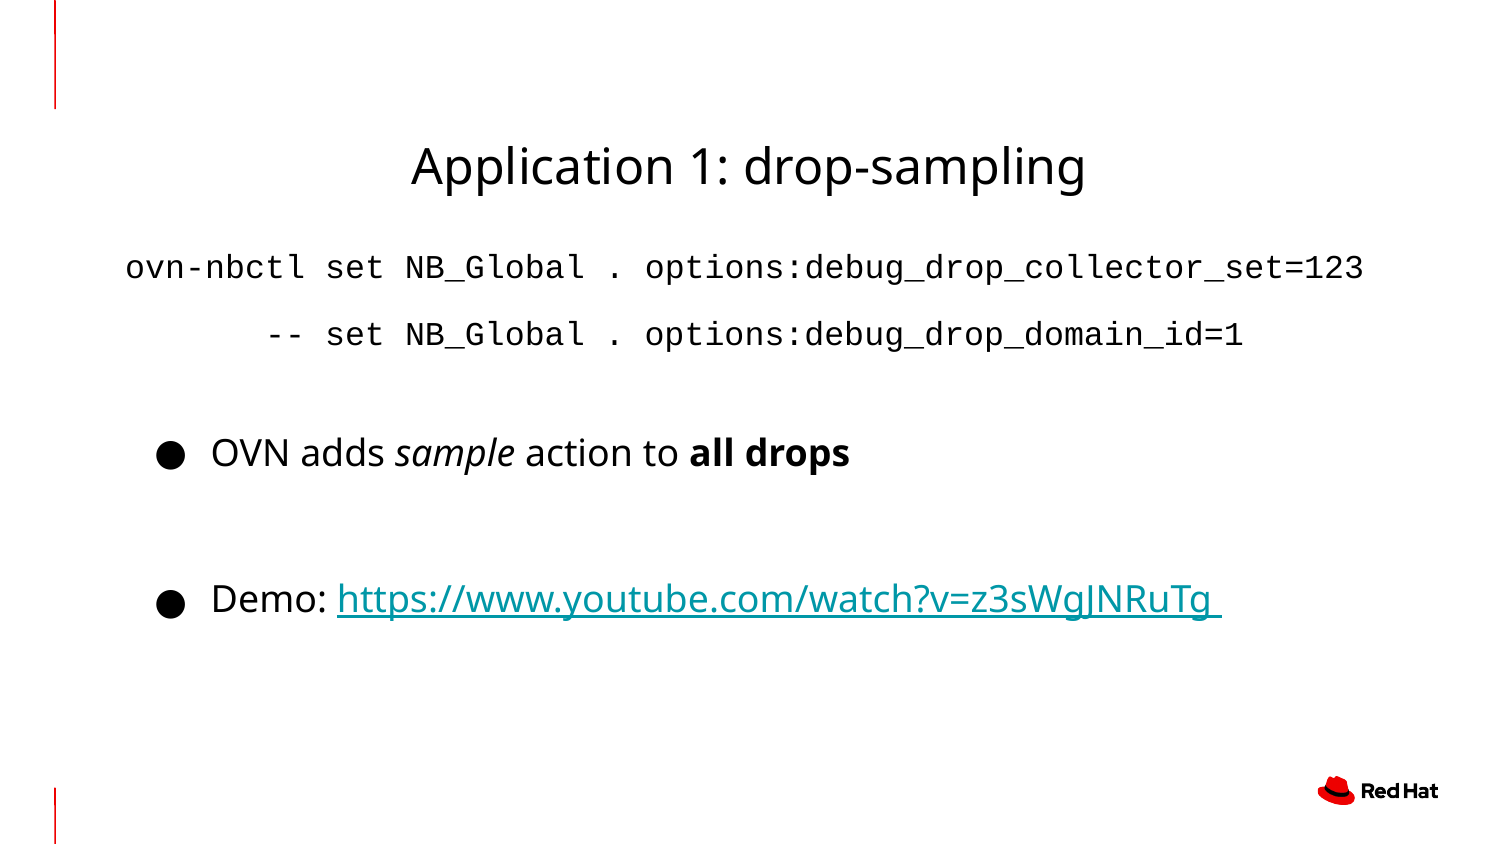

# Application 1: drop-sampling
ovn-nbctl set NB_Global . options:debug_drop_collector_set=123
 -- set NB_Global . options:debug_drop_domain_id=1
OVN adds sample action to all drops
Demo: https://www.youtube.com/watch?v=z3sWgJNRuTg